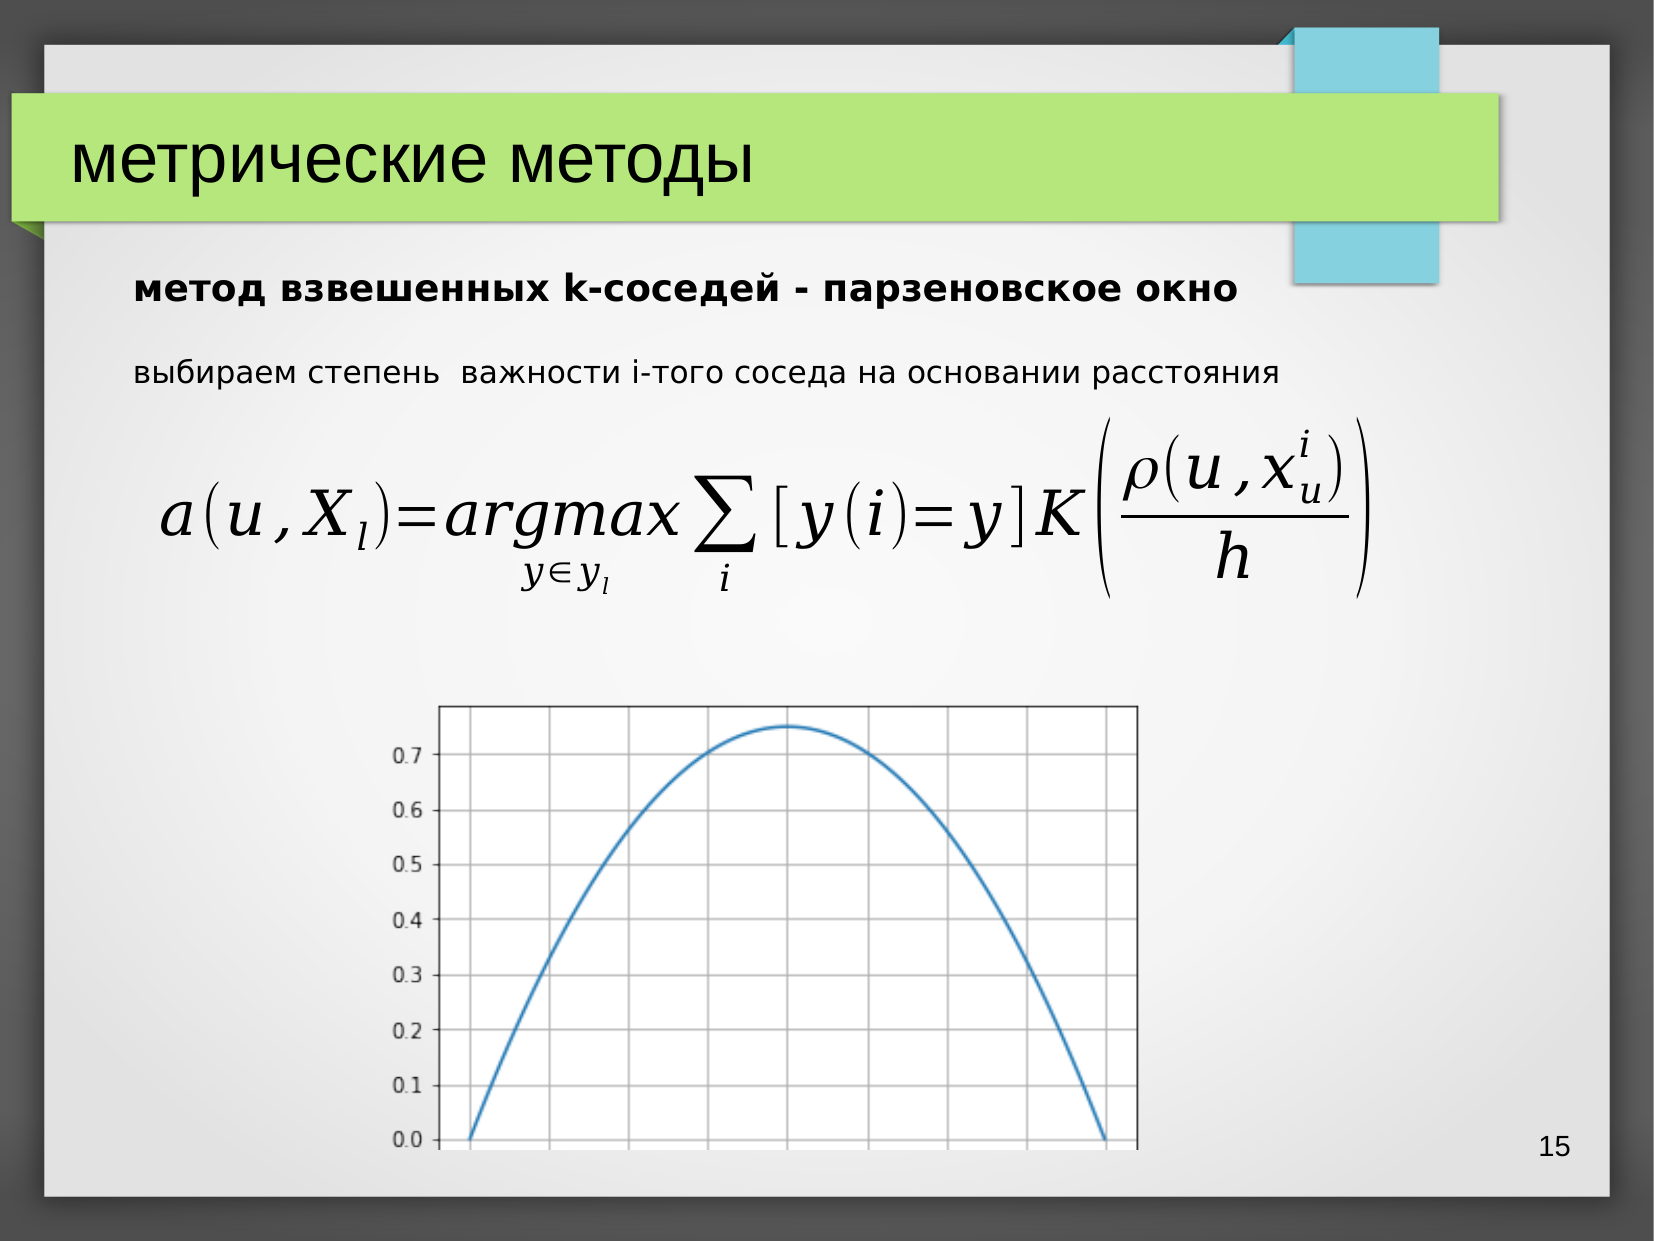

# метрические методы
метод взвешенных k-соседей - парзеновское окно
выбираем степень важности i-того соседа на основании расстояния
15